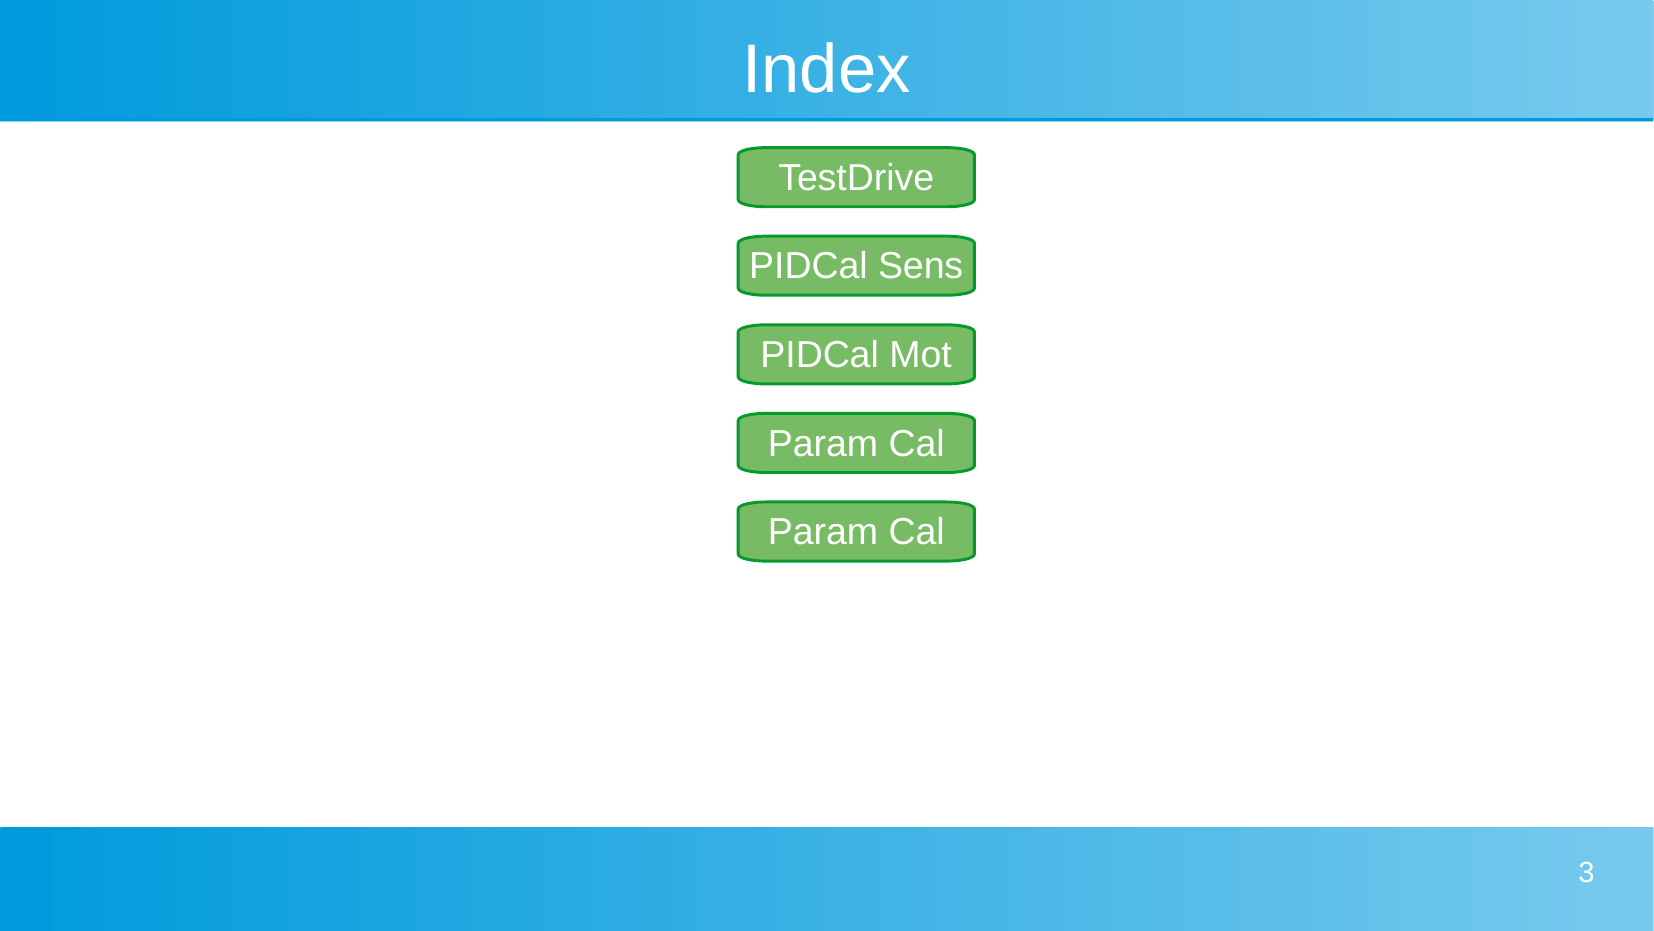

# Index
TestDrive
PIDCal Sens
PIDCal Mot
Param Cal
Param Cal
3